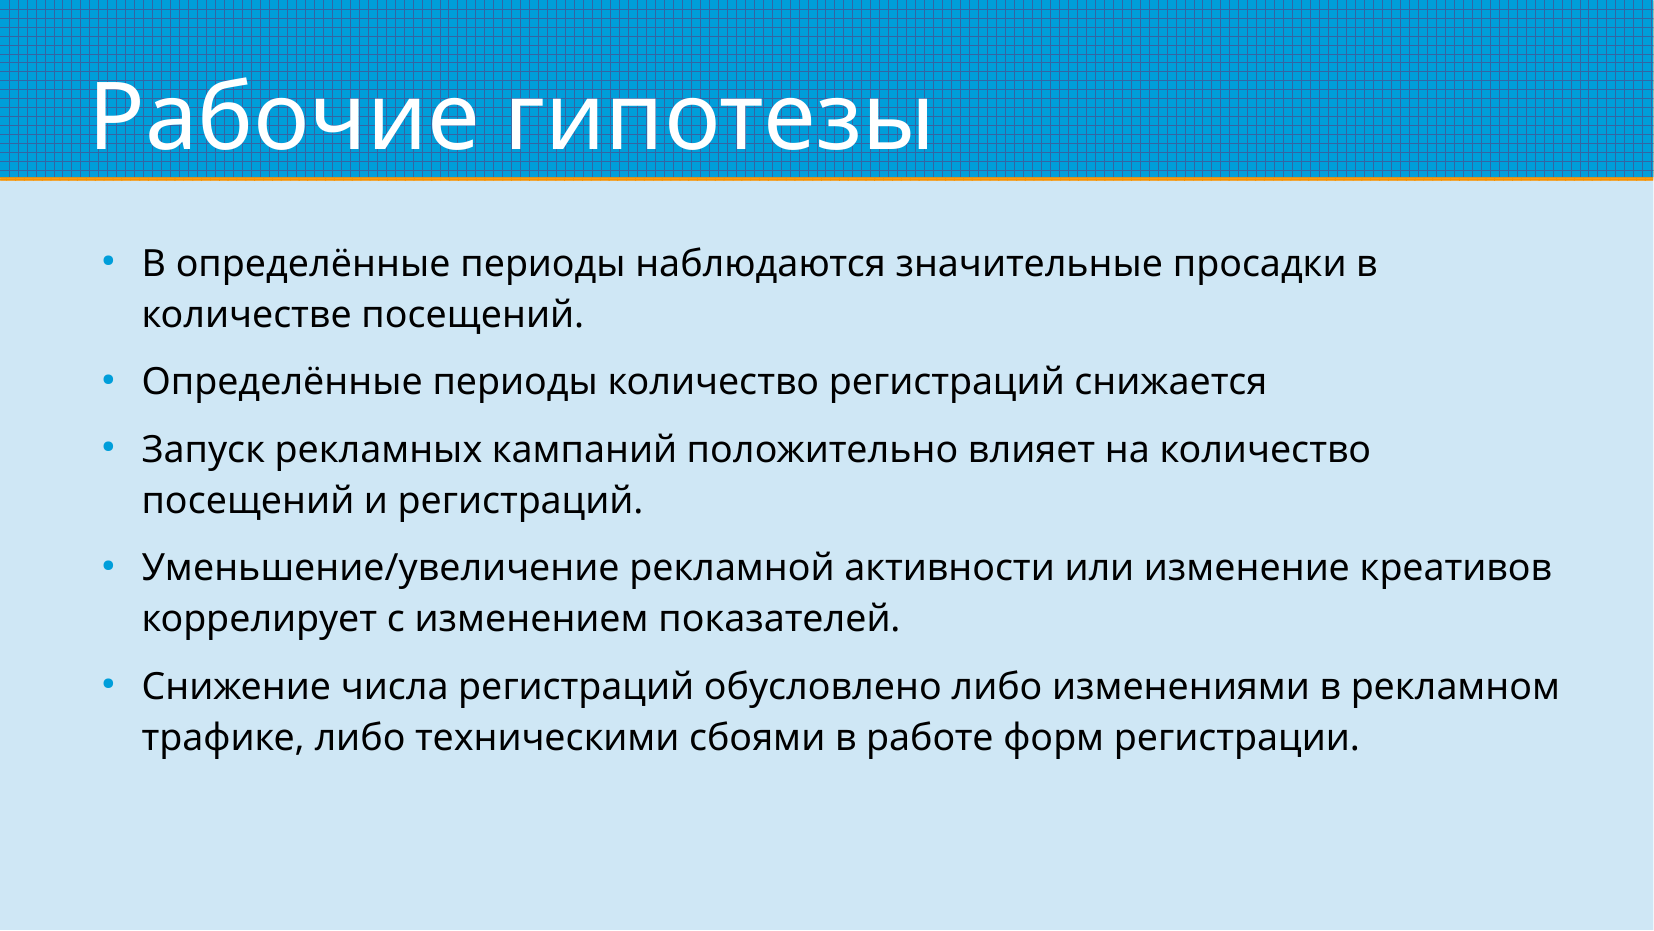

# Рабочие гипотезы
В определённые периоды наблюдаются значительные просадки в количестве посещений.
Определённые периоды количество регистраций снижается
Запуск рекламных кампаний положительно влияет на количество посещений и регистраций.
Уменьшение/увеличение рекламной активности или изменение креативов коррелирует с изменением показателей.
Снижение числа регистраций обусловлено либо изменениями в рекламном трафике, либо техническими сбоями в работе форм регистрации.